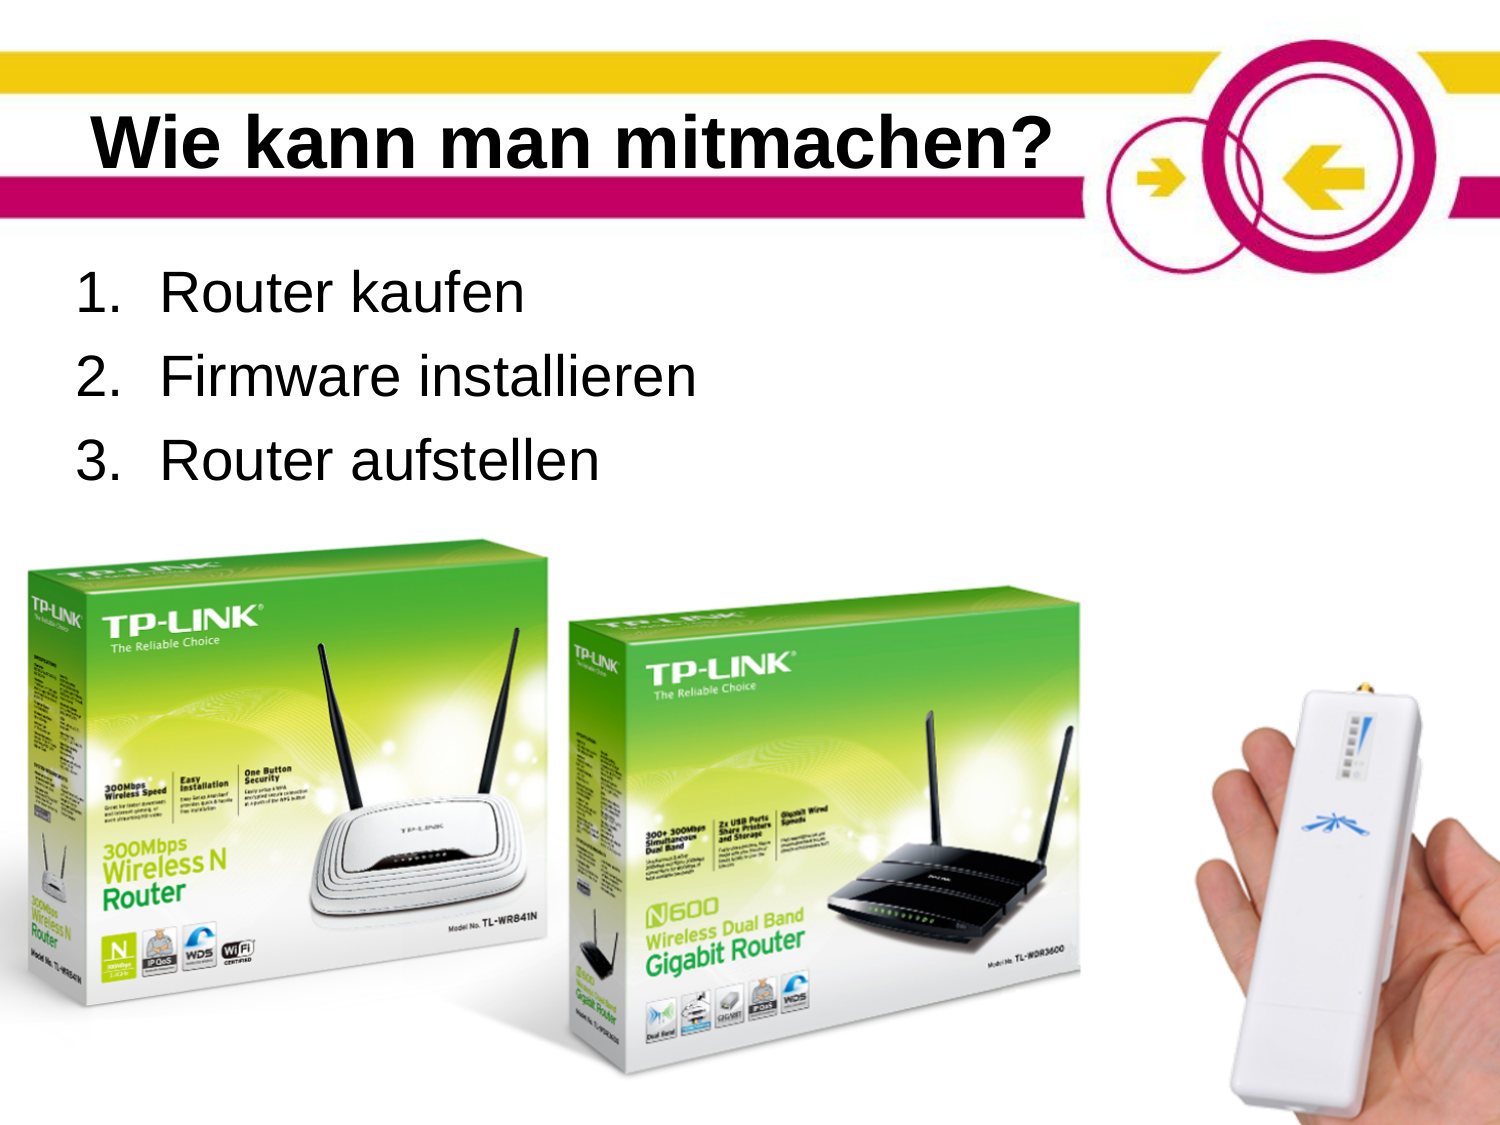

Wie kann man mitmachen?
# Router kaufen
Firmware installieren
Router aufstellen